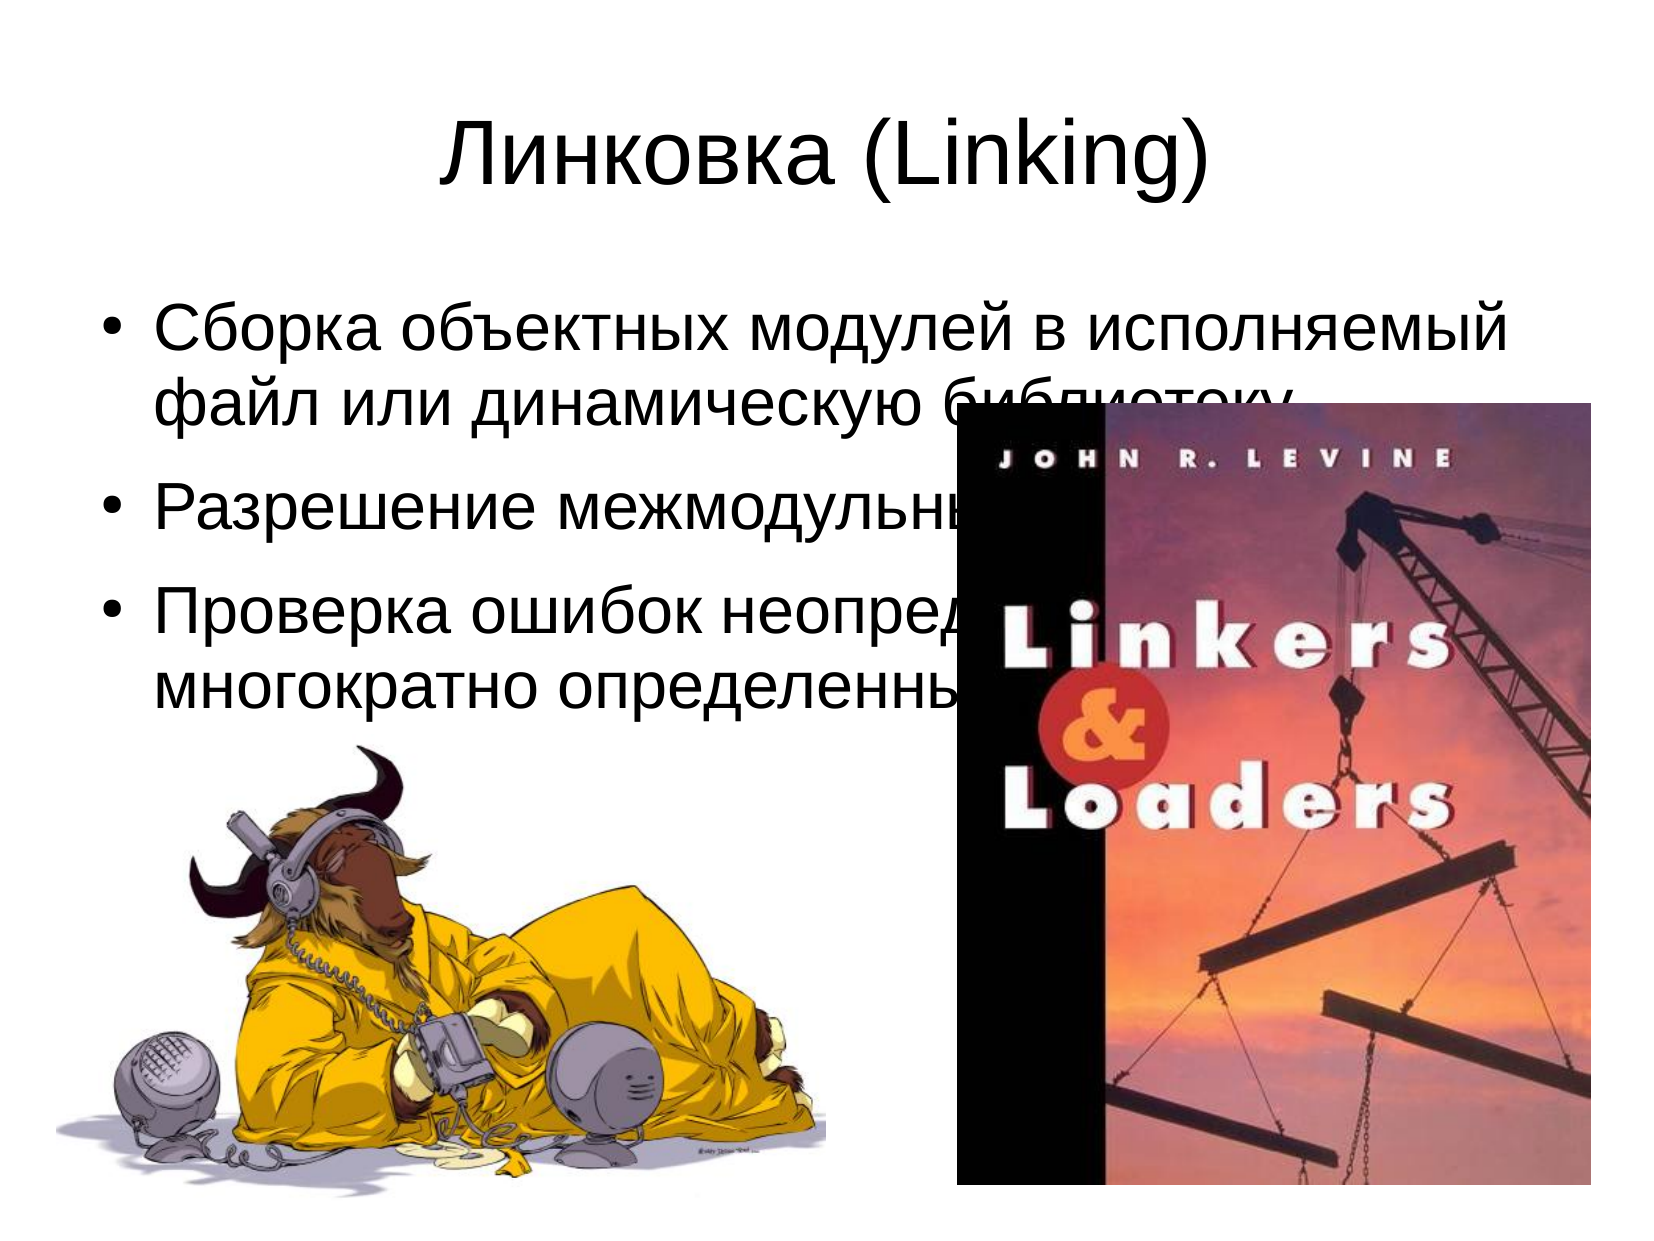

# Линковка (Linking)
Сборка объектных модулей в исполняемый файл или динамическую библиотеку
Разрешение межмодульных зависимостей
Проверка ошибок неопределенных или многократно определенных символов